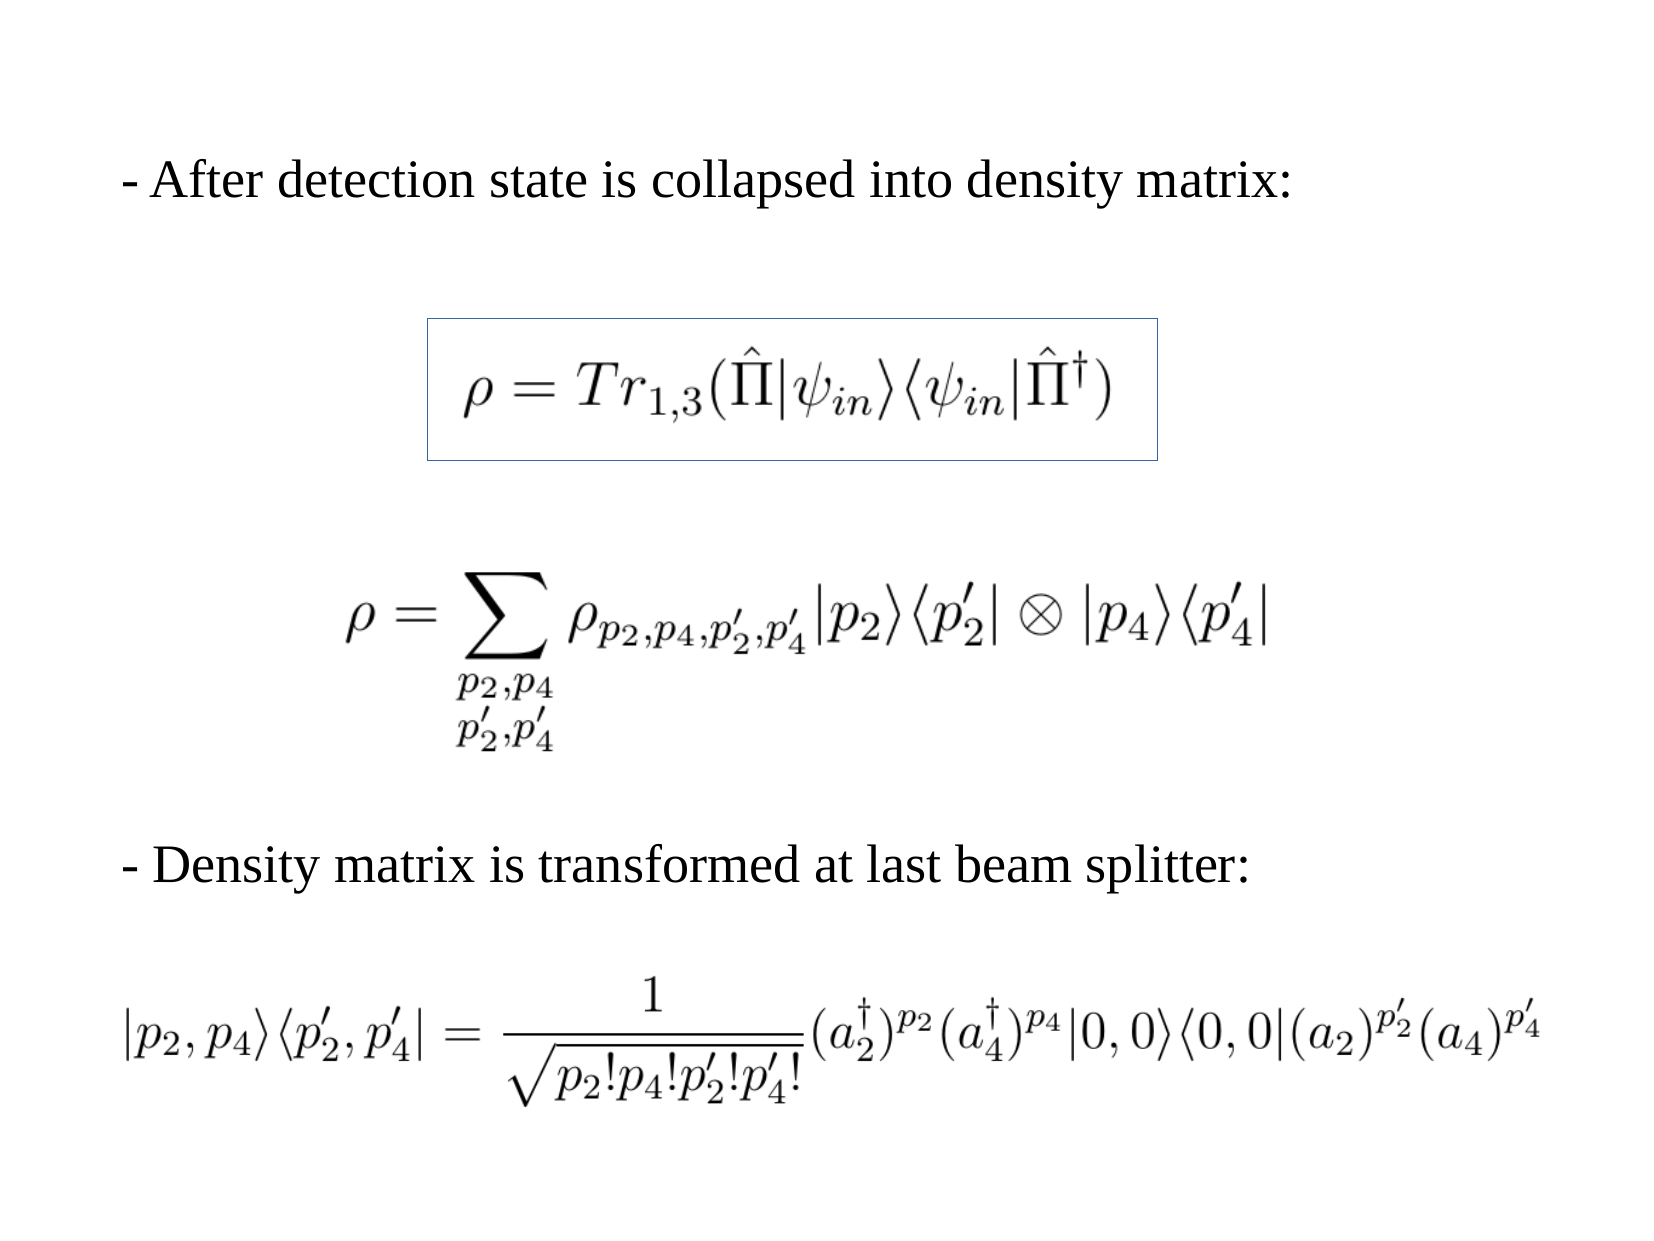

- After detection state is collapsed into density matrix:
- Density matrix is transformed at last beam splitter: